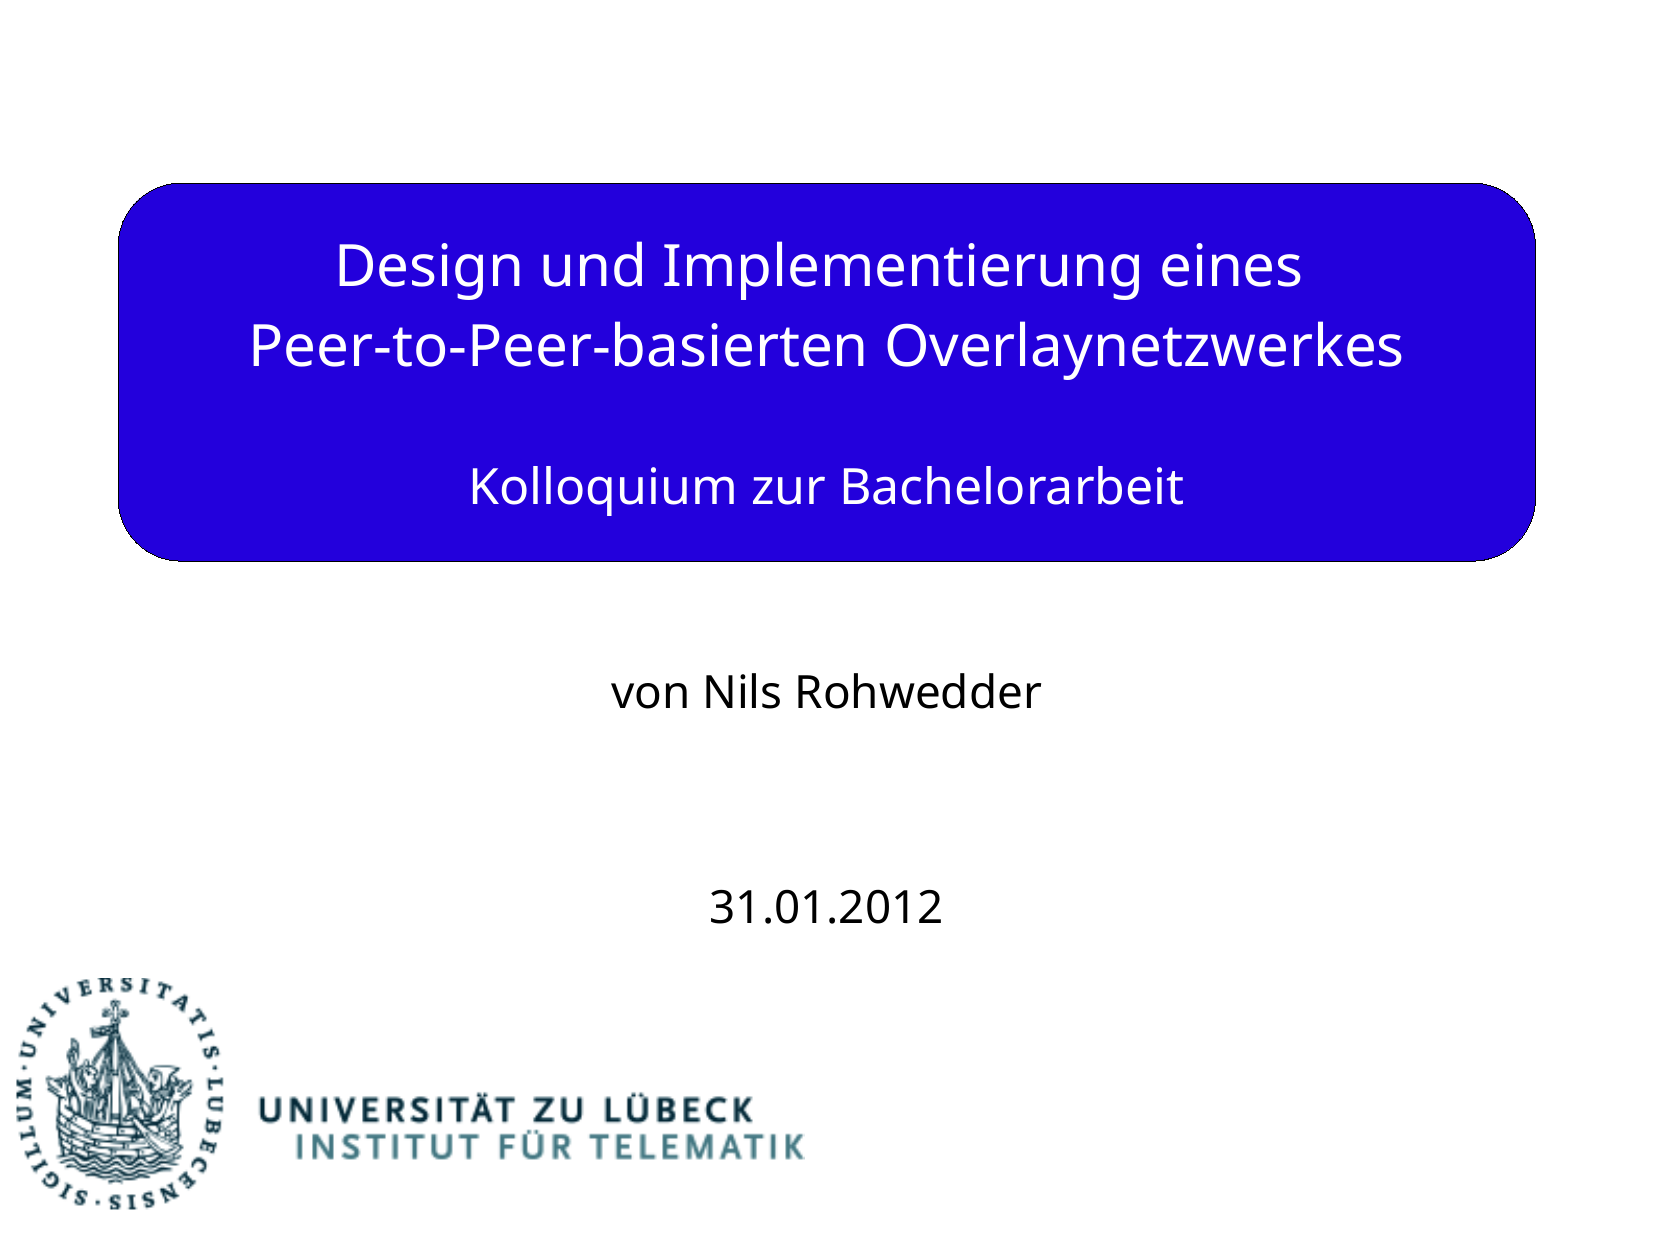

Design und Implementierung eines
Peer-to-Peer-basierten Overlaynetzwerkes
Kolloquium zur Bachelorarbeit
von Nils Rohwedder
31.01.2012